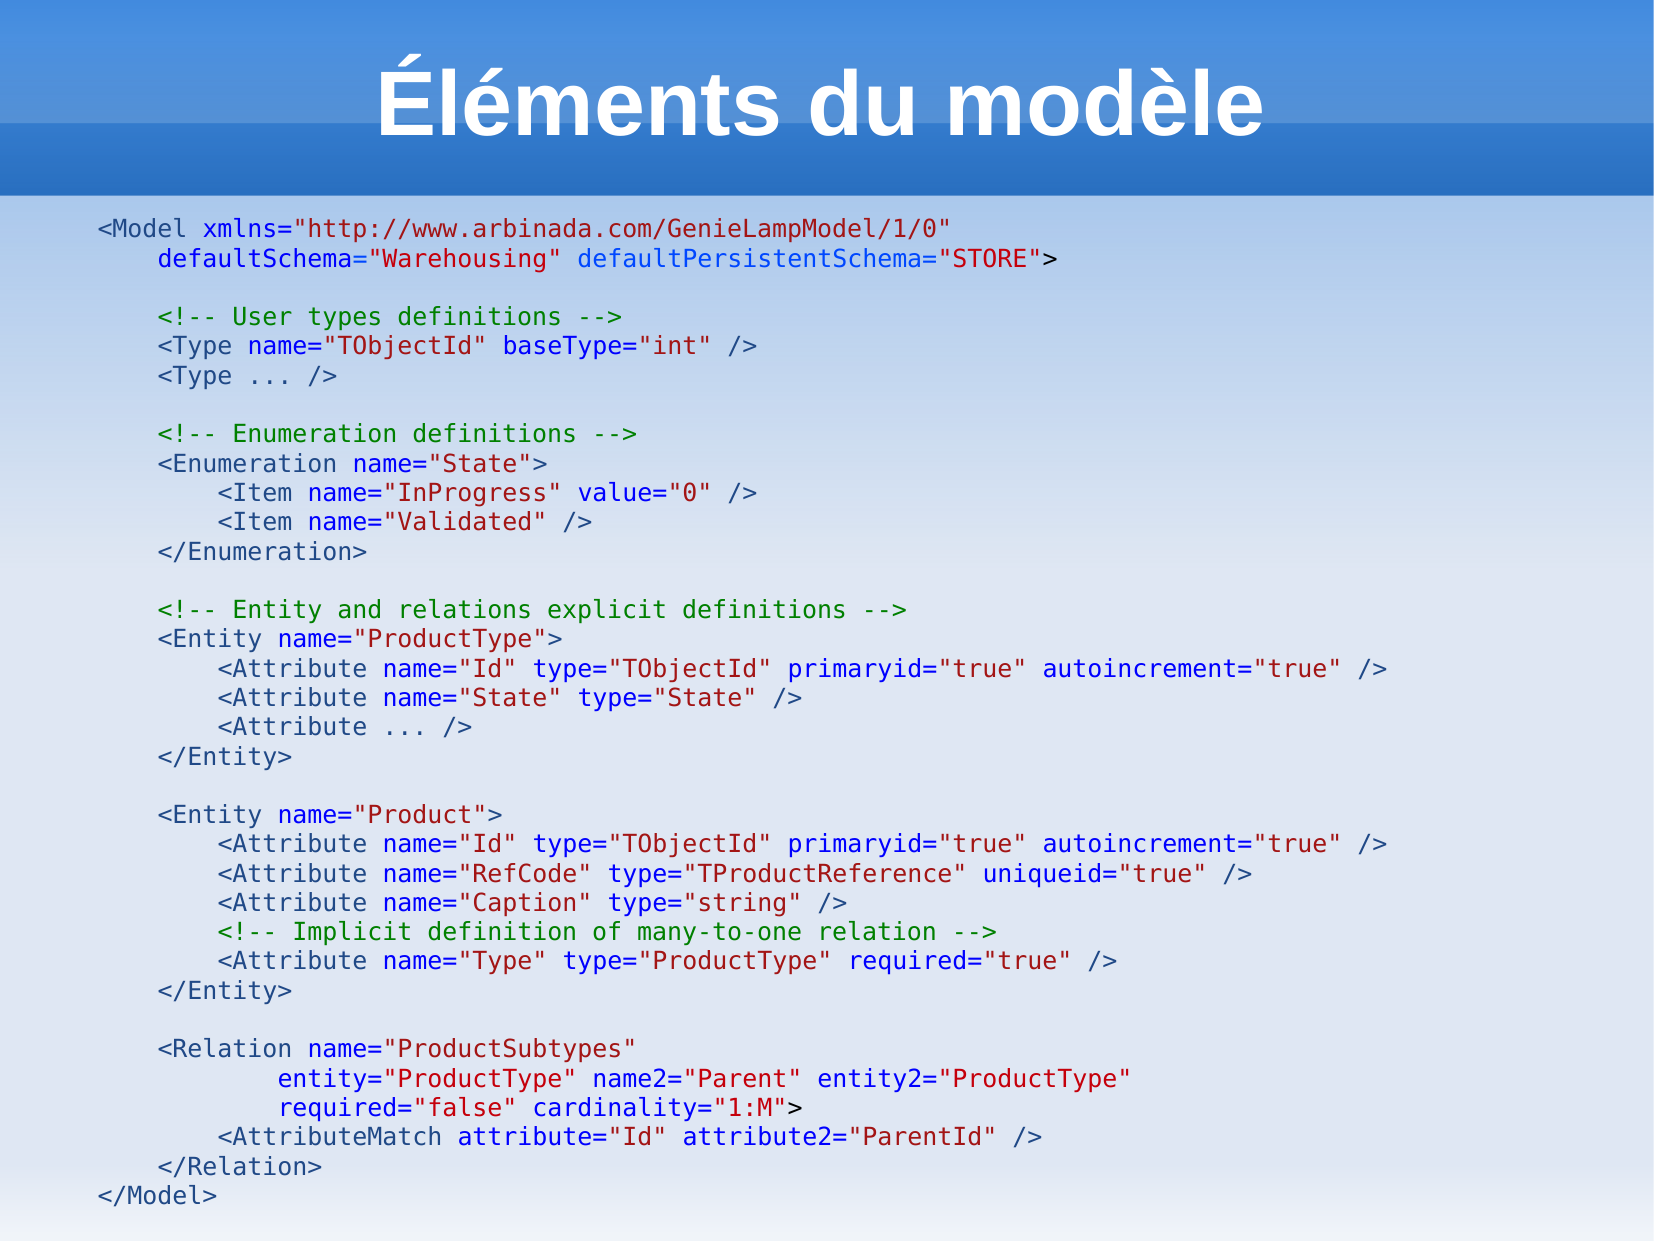

# Éléments du modèle
<Model xmlns="http://www.arbinada.com/GenieLampModel/1/0"
 defaultSchema="Warehousing" defaultPersistentSchema="STORE">
 <!-- User types definitions -->
 <Type name="TObjectId" baseType="int" />
 <Type ... />
 <!-- Enumeration definitions -->
 <Enumeration name="State">
 <Item name="InProgress" value="0" />
 <Item name="Validated" />
 </Enumeration>
 <!-- Entity and relations explicit definitions -->
 <Entity name="ProductType">
 <Attribute name="Id" type="TObjectId" primaryid="true" autoincrement="true" />
 <Attribute name="State" type="State" />
 <Attribute ... />
 </Entity>
 <Entity name="Product">
 <Attribute name="Id" type="TObjectId" primaryid="true" autoincrement="true" />
 <Attribute name="RefCode" type="TProductReference" uniqueid="true" />
 <Attribute name="Caption" type="string" />
 <!-- Implicit definition of many-to-one relation -->
 <Attribute name="Type" type="ProductType" required="true" />
 </Entity>
 <Relation name="ProductSubtypes"
 entity="ProductType" name2="Parent" entity2="ProductType"
 required="false" cardinality="1:M">
 <AttributeMatch attribute="Id" attribute2="ParentId" />
 </Relation>
</Model>